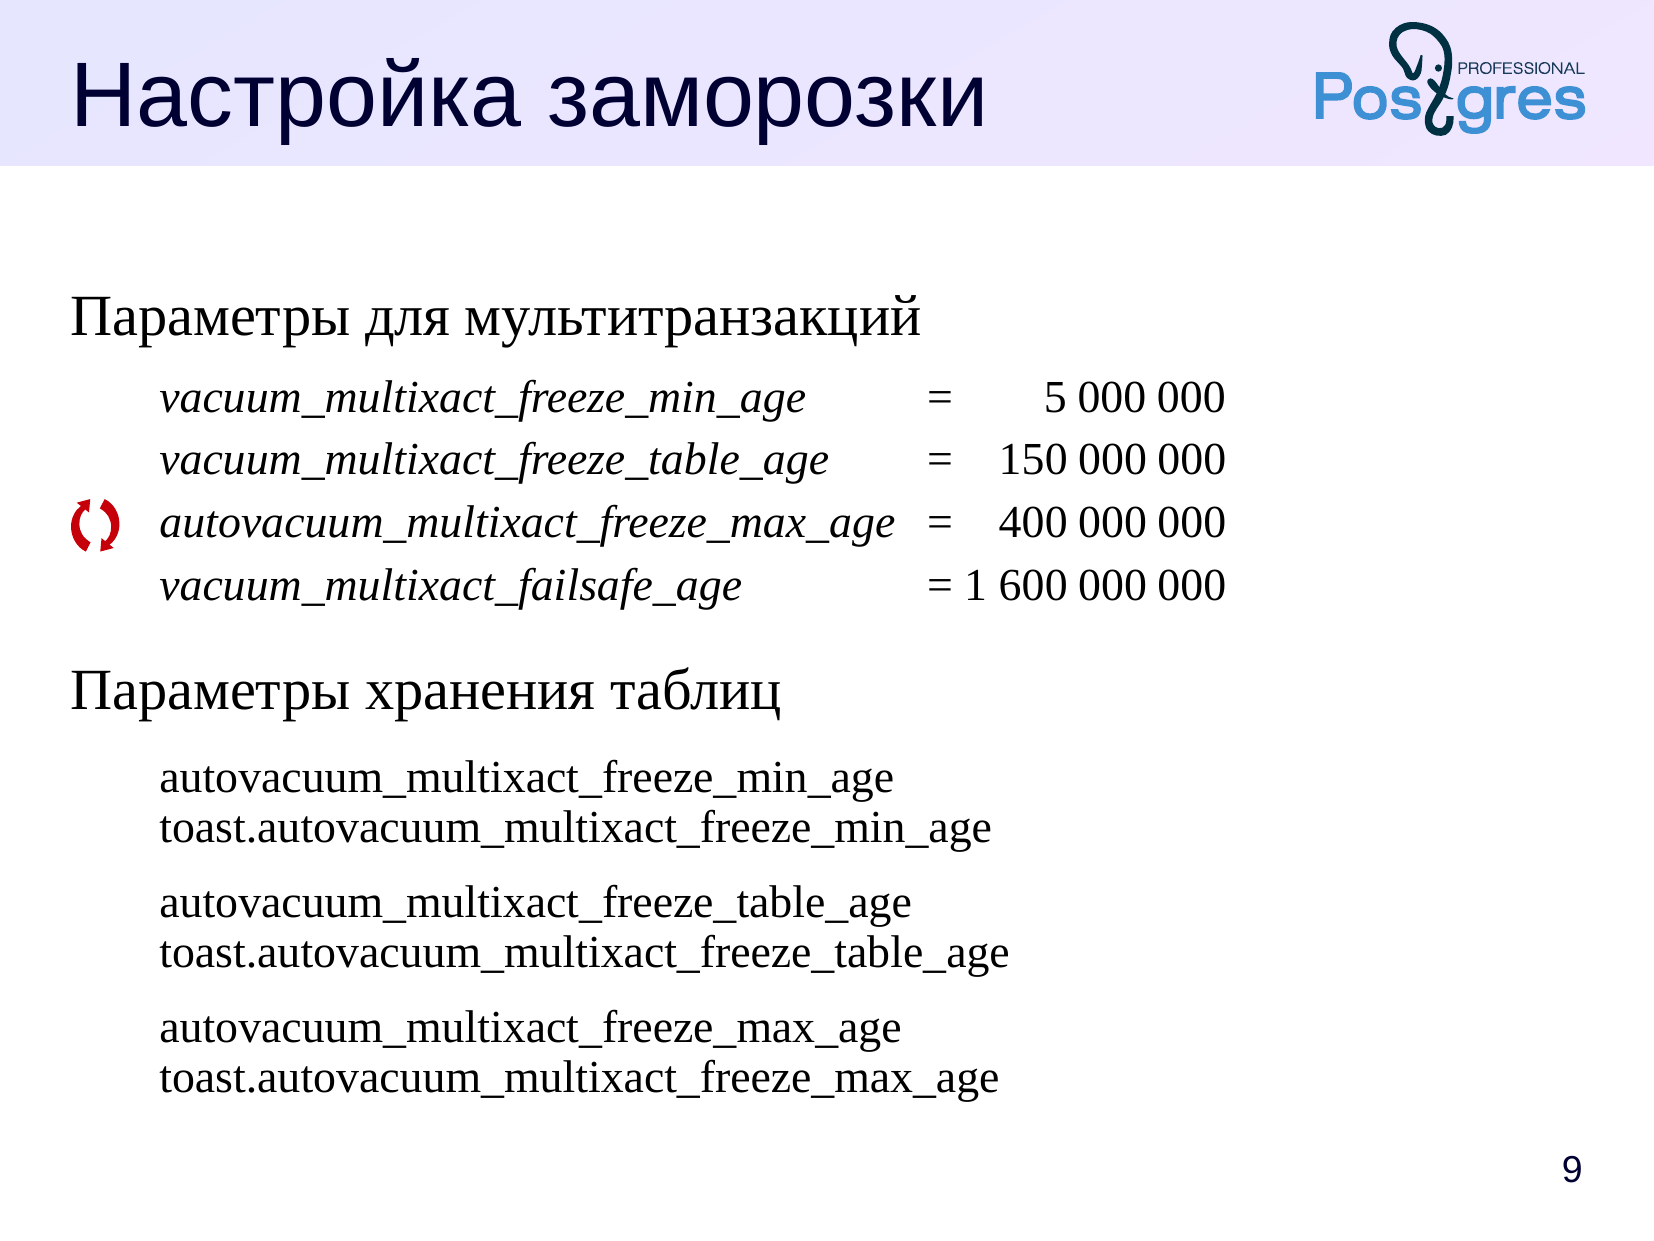

# Настройка заморозки
Параметры для мультитранзакций
vacuum_multixact_freeze_min_age	= 	 5000000
vacuum_multixact_freeze_table_age	= 150000000
autovacuum_multixact_freeze_max_age	= 400000000
vacuum_multixact_failsafe_age	= 1 600000000
Параметры хранения таблиц
autovacuum_multixact_freeze_min_age
toast.autovacuum_multixact_freeze_min_age
autovacuum_multixact_freeze_table_age
toast.autovacuum_multixact_freeze_table_age
autovacuum_multixact_freeze_max_age
toast.autovacuum_multixact_freeze_max_age